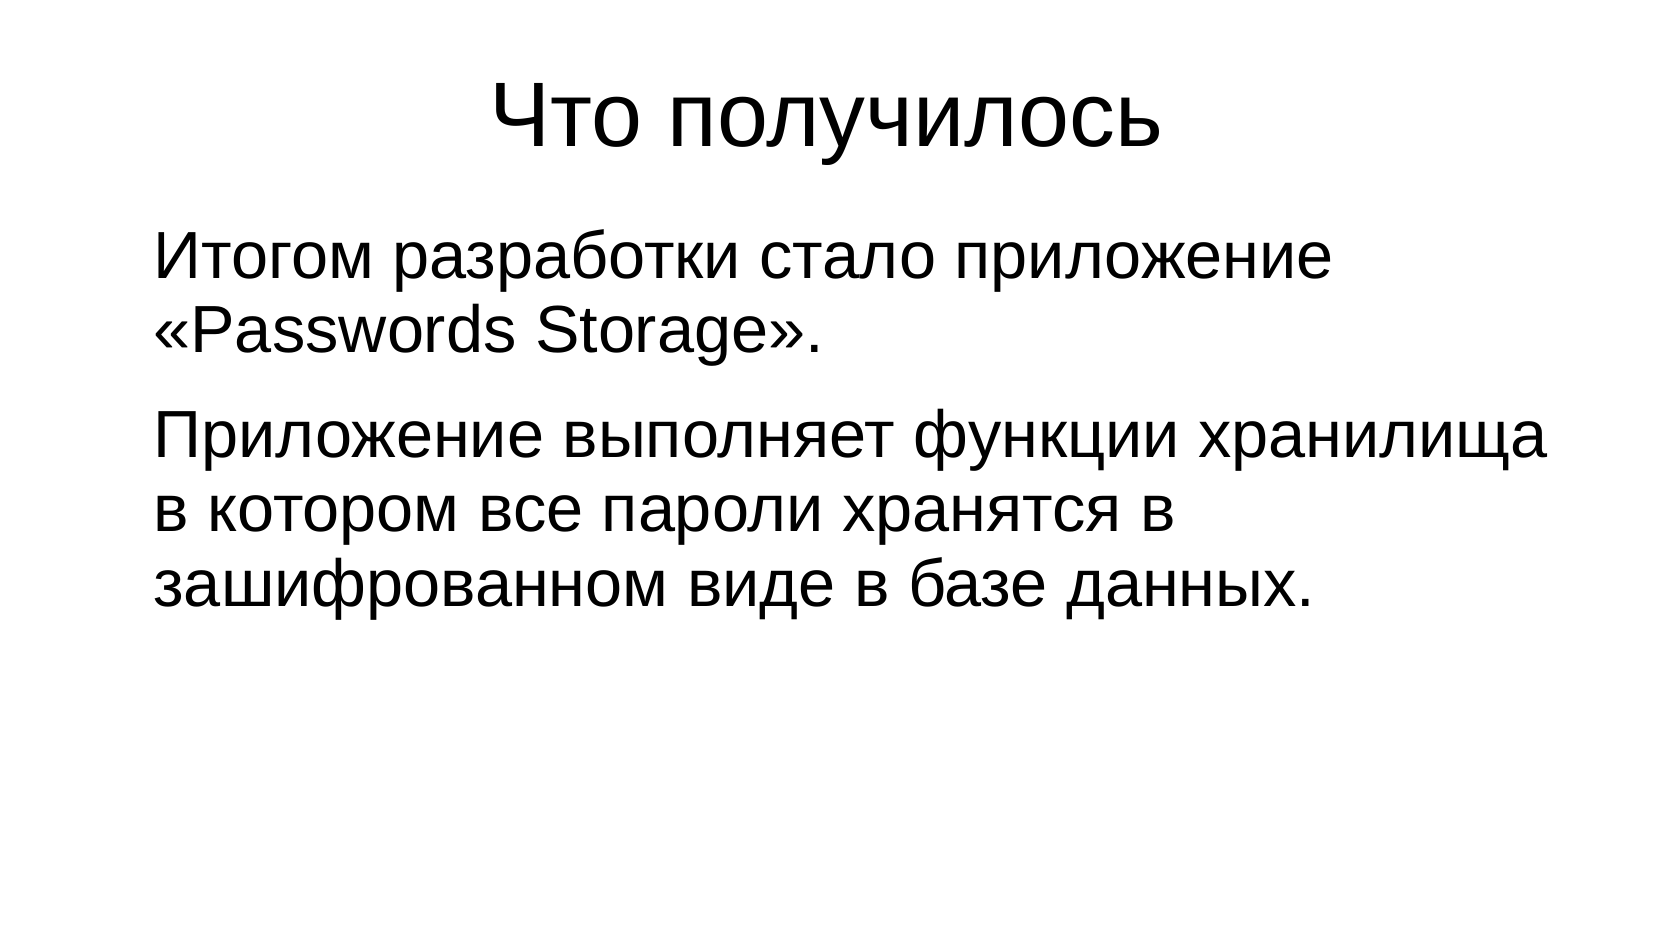

# Что получилось
Итогом разработки стало приложение «Passwords Storage».
Приложение выполняет функции хранилища в котором все пароли хранятся в зашифрованном виде в базе данных.